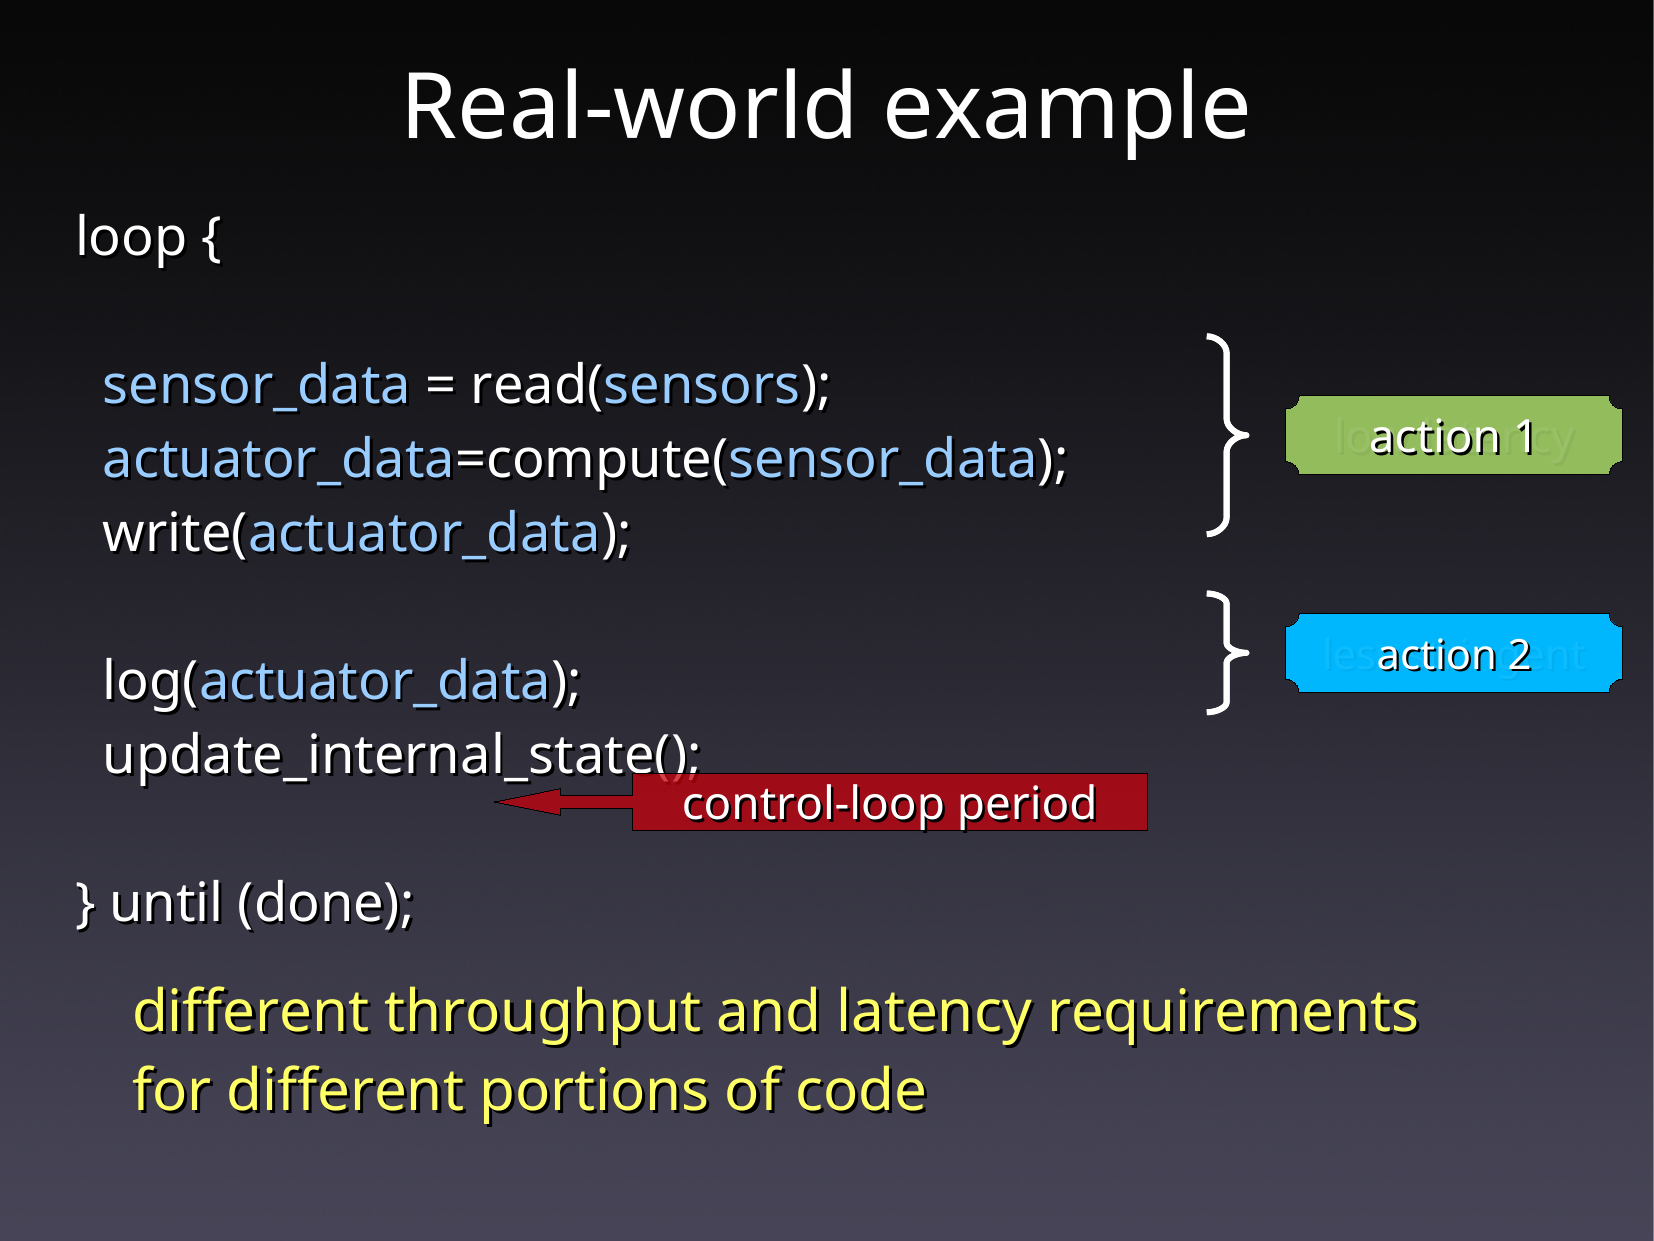

# Real-world example
loop {
 sensor_data = read(sensors);
 actuator_data=compute(sensor_data);
 write(actuator_data);
 log(actuator_data);
 update_internal_state();
} until (done);
low latency
action 1
less stringent
action 2
control-loop period
different throughput and latency requirements
for different portions of code